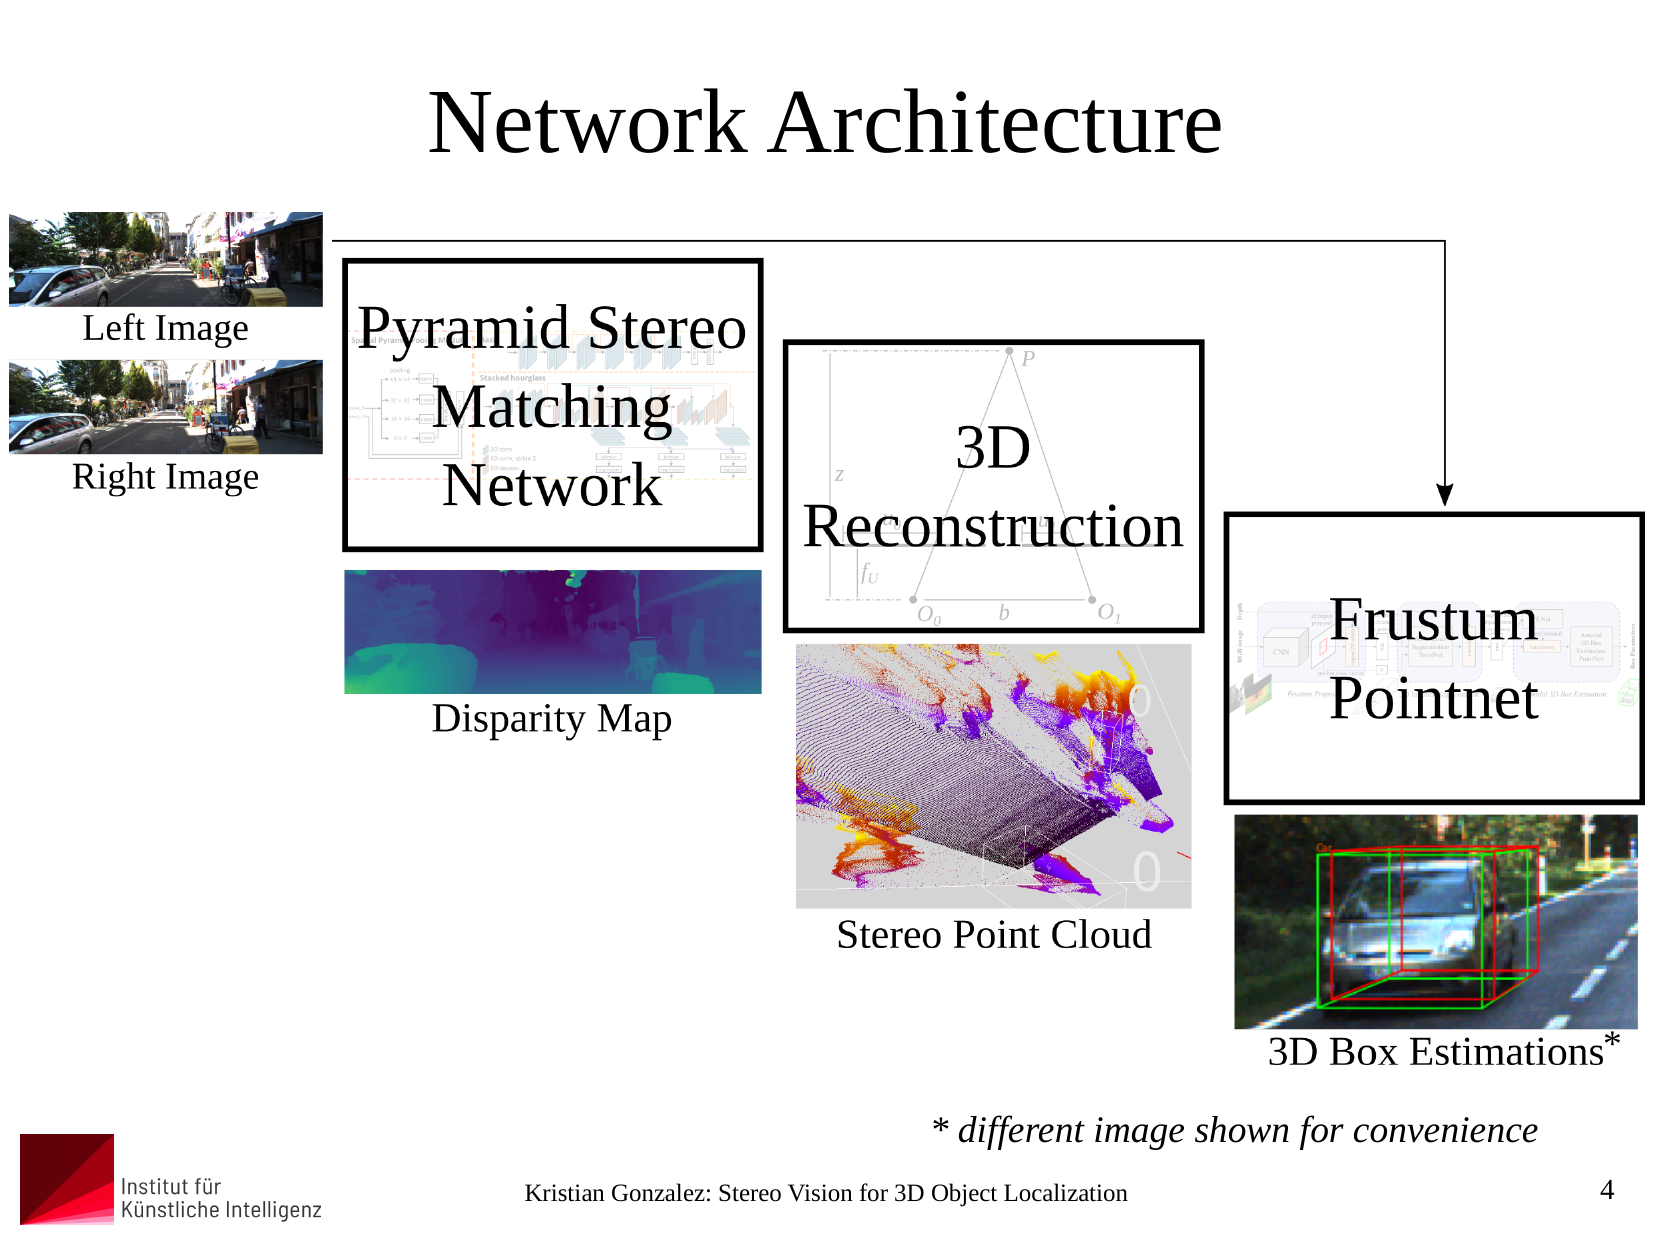

# Network Architecture
*
* different image shown for convenience
4
Kristian Gonzalez: Stereo Vision for 3D Object Localization